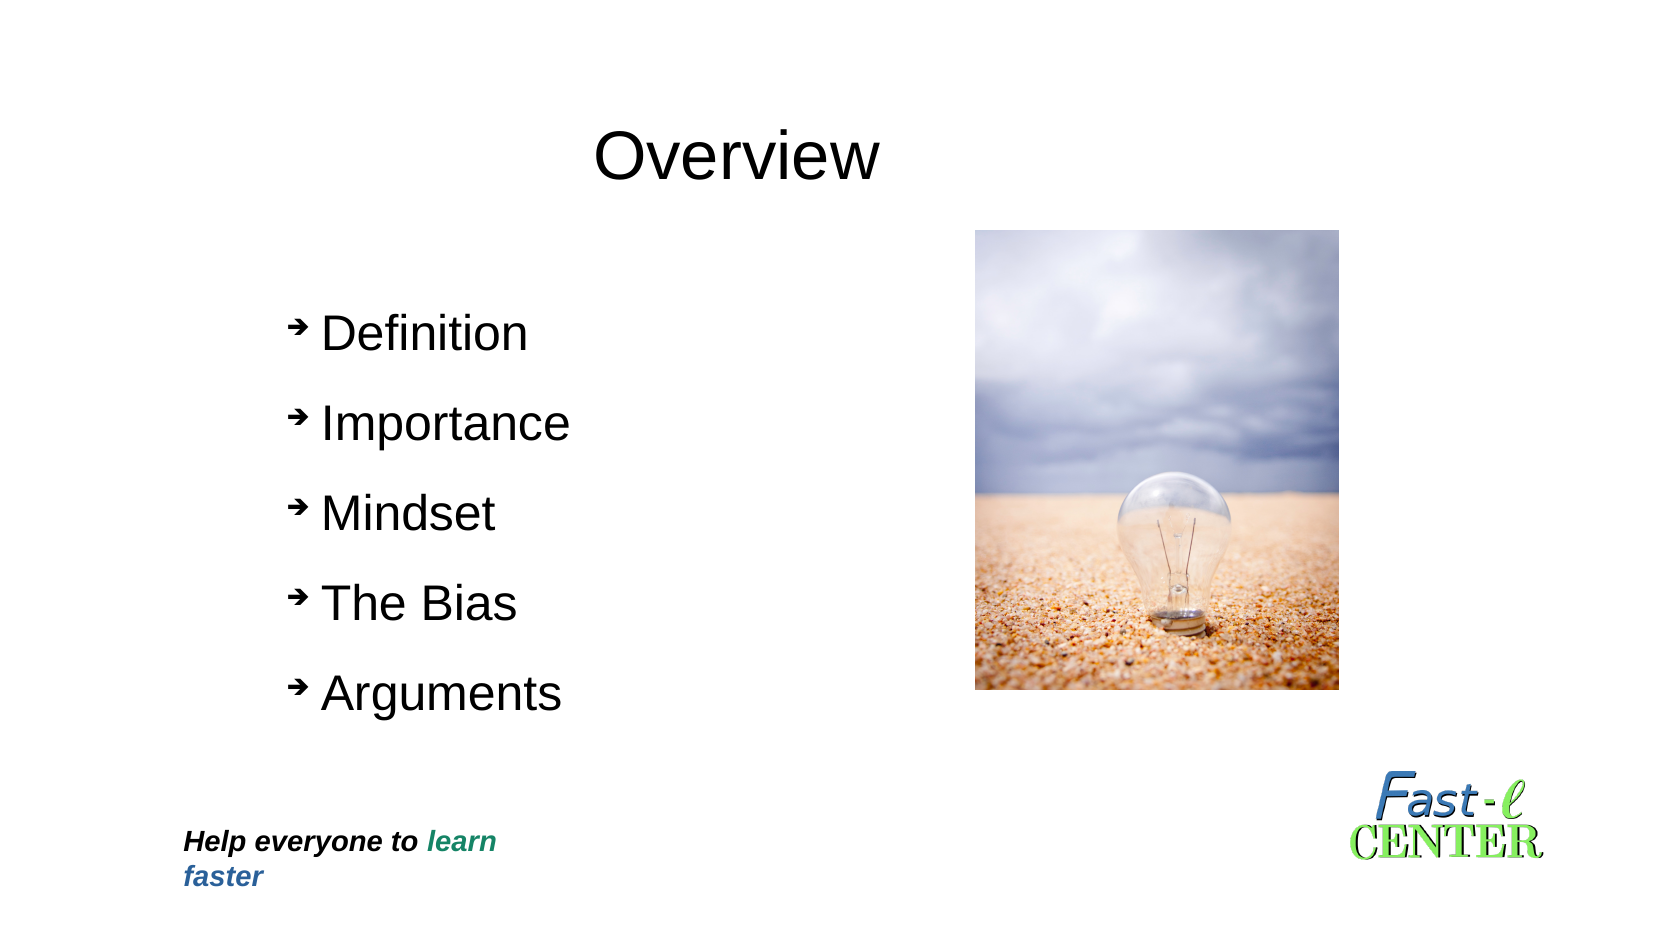

Overview
Definition
Importance
Mindset
The Bias
Arguments
Help everyone to learn faster